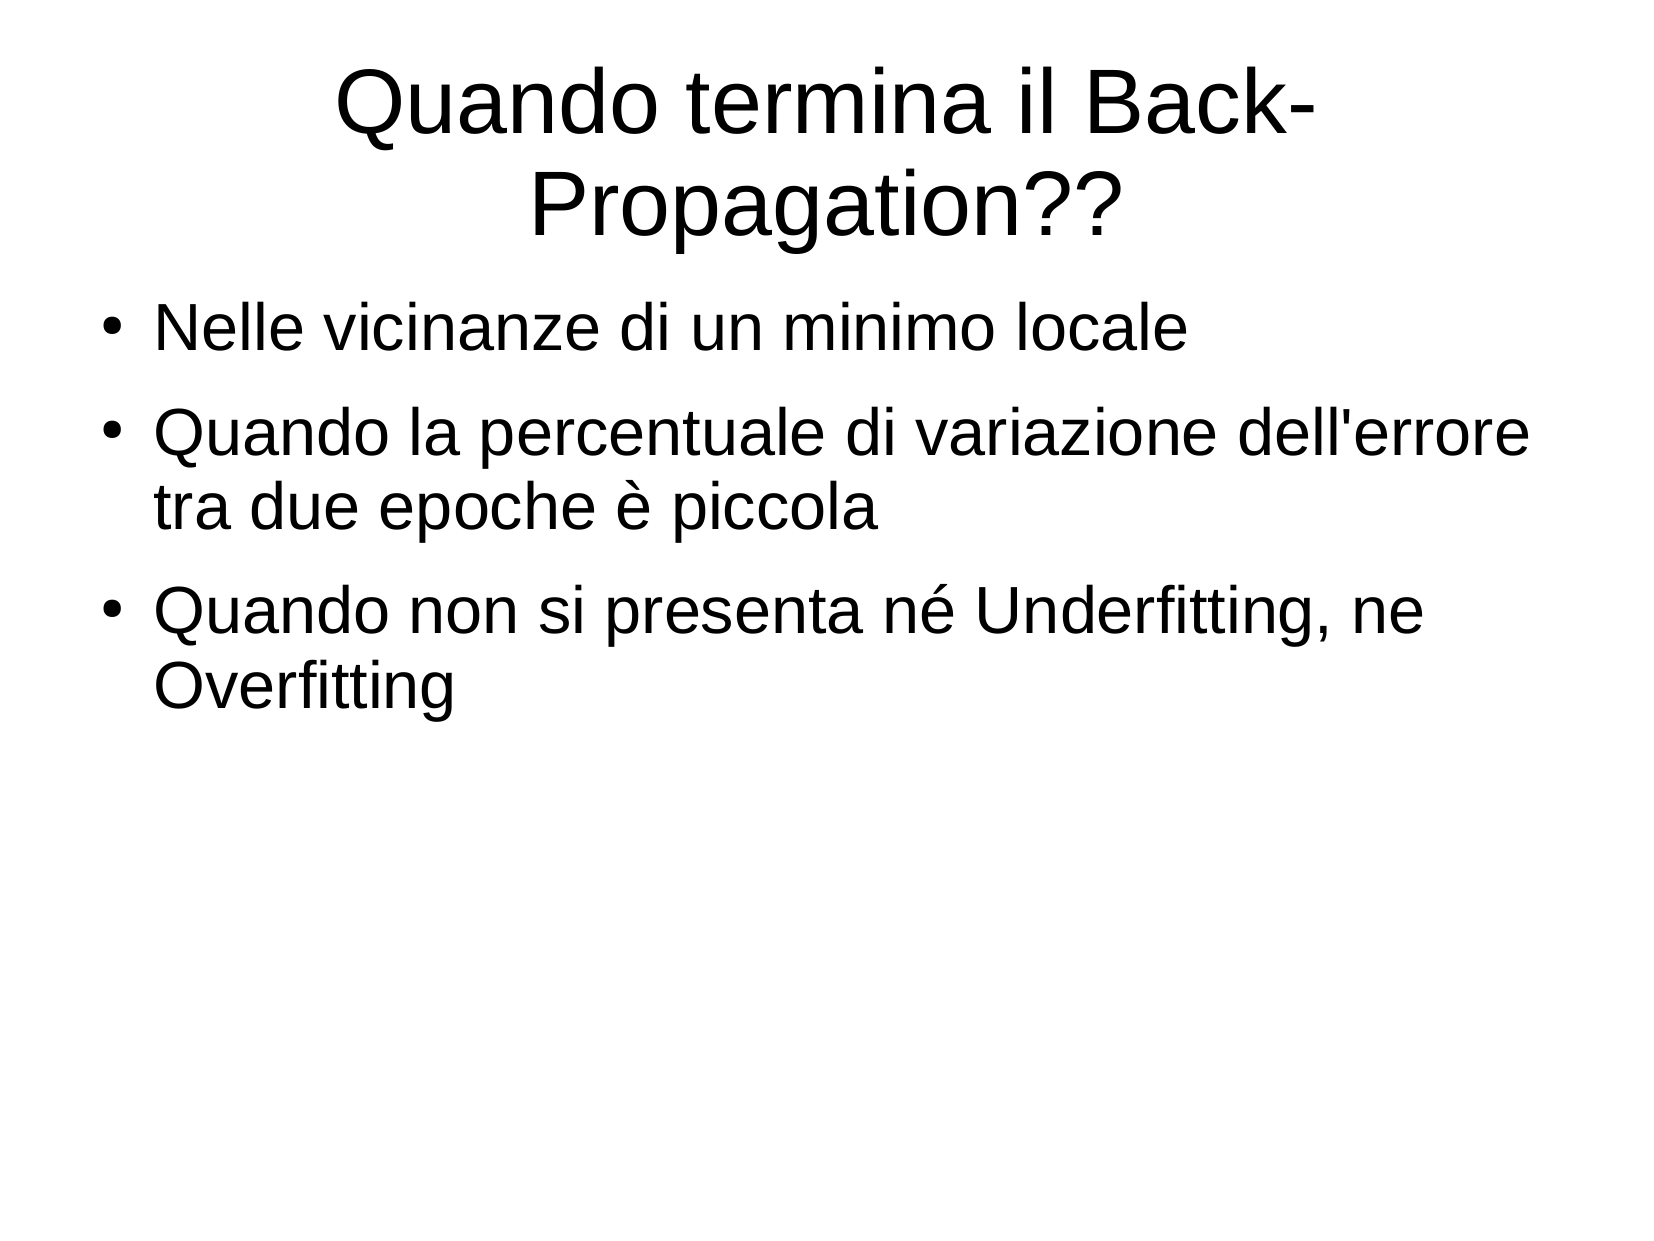

# Quando termina il Back-Propagation??
Nelle vicinanze di un minimo locale
Quando la percentuale di variazione dell'errore tra due epoche è piccola
Quando non si presenta né Underfitting, ne Overfitting